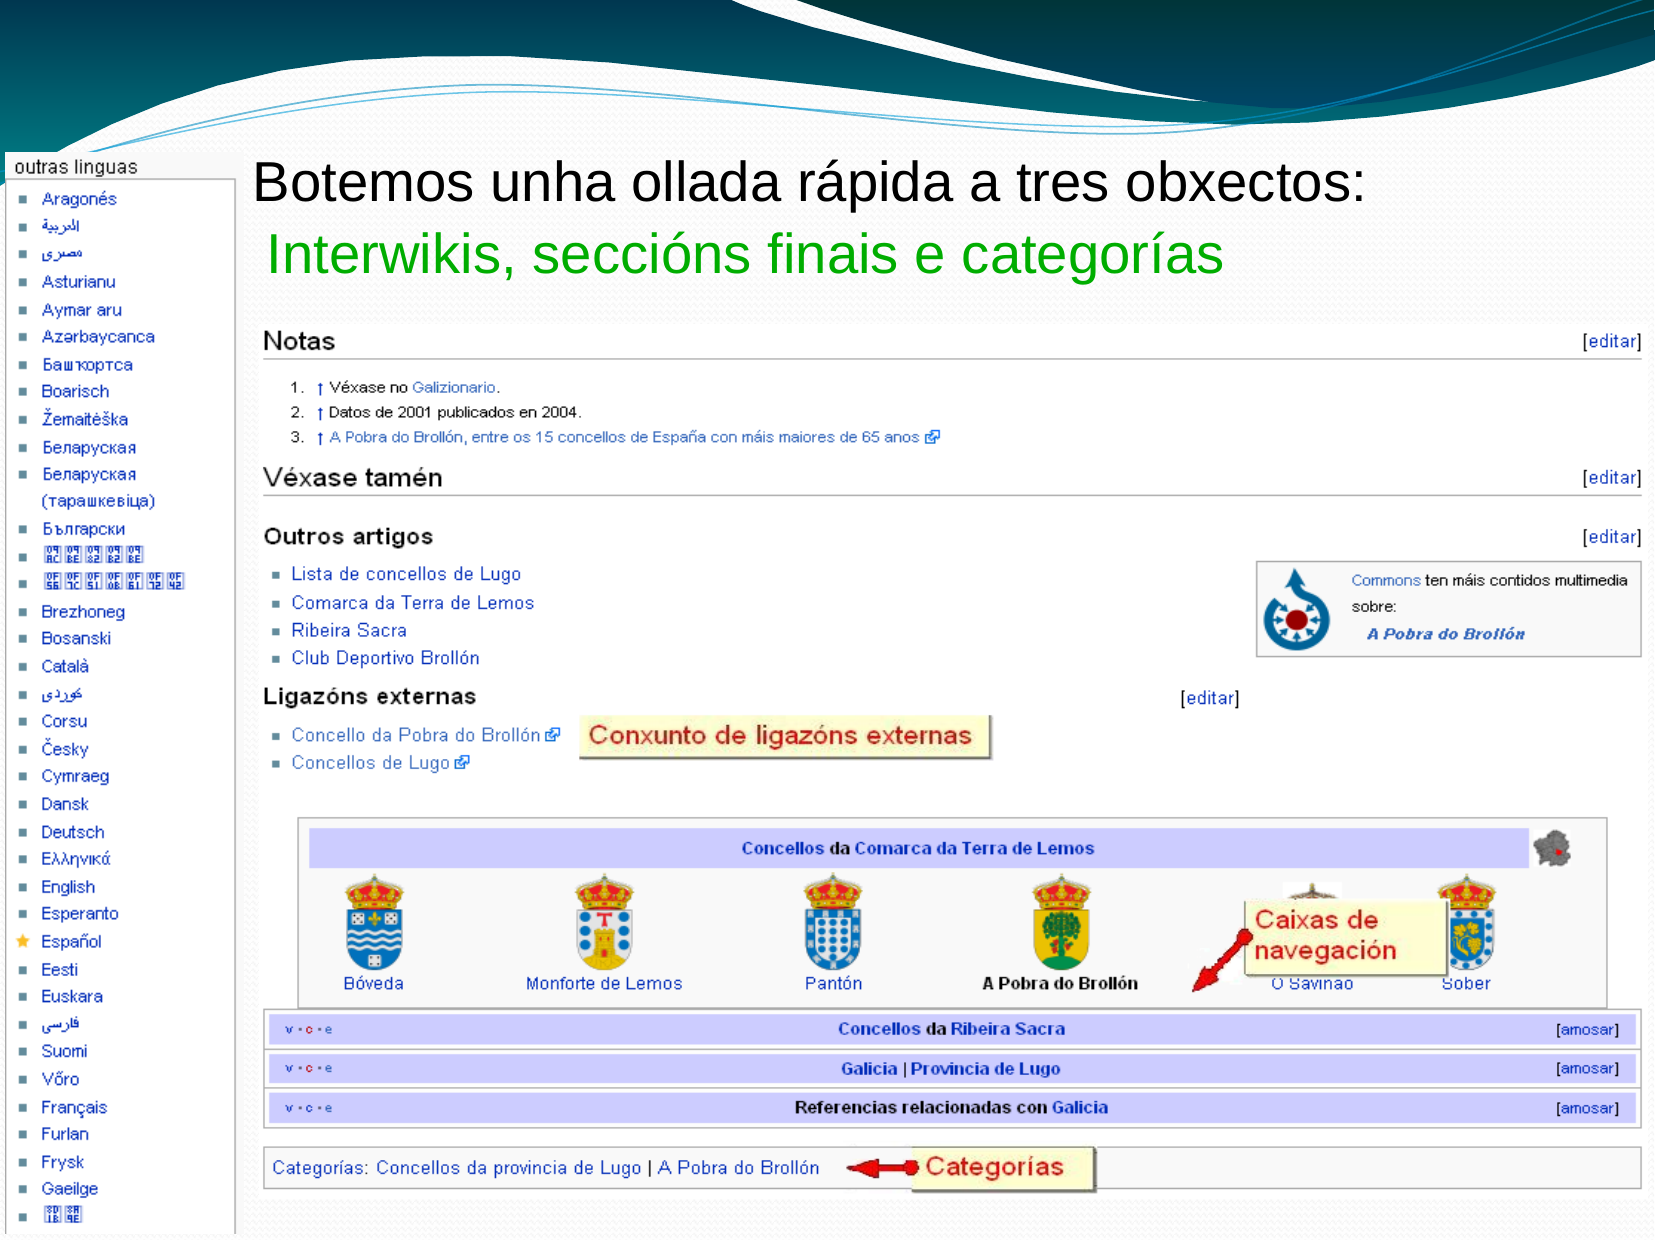

Botemos unha ollada rápida a tres obxectos:
Interwikis, seccións finais e categorías